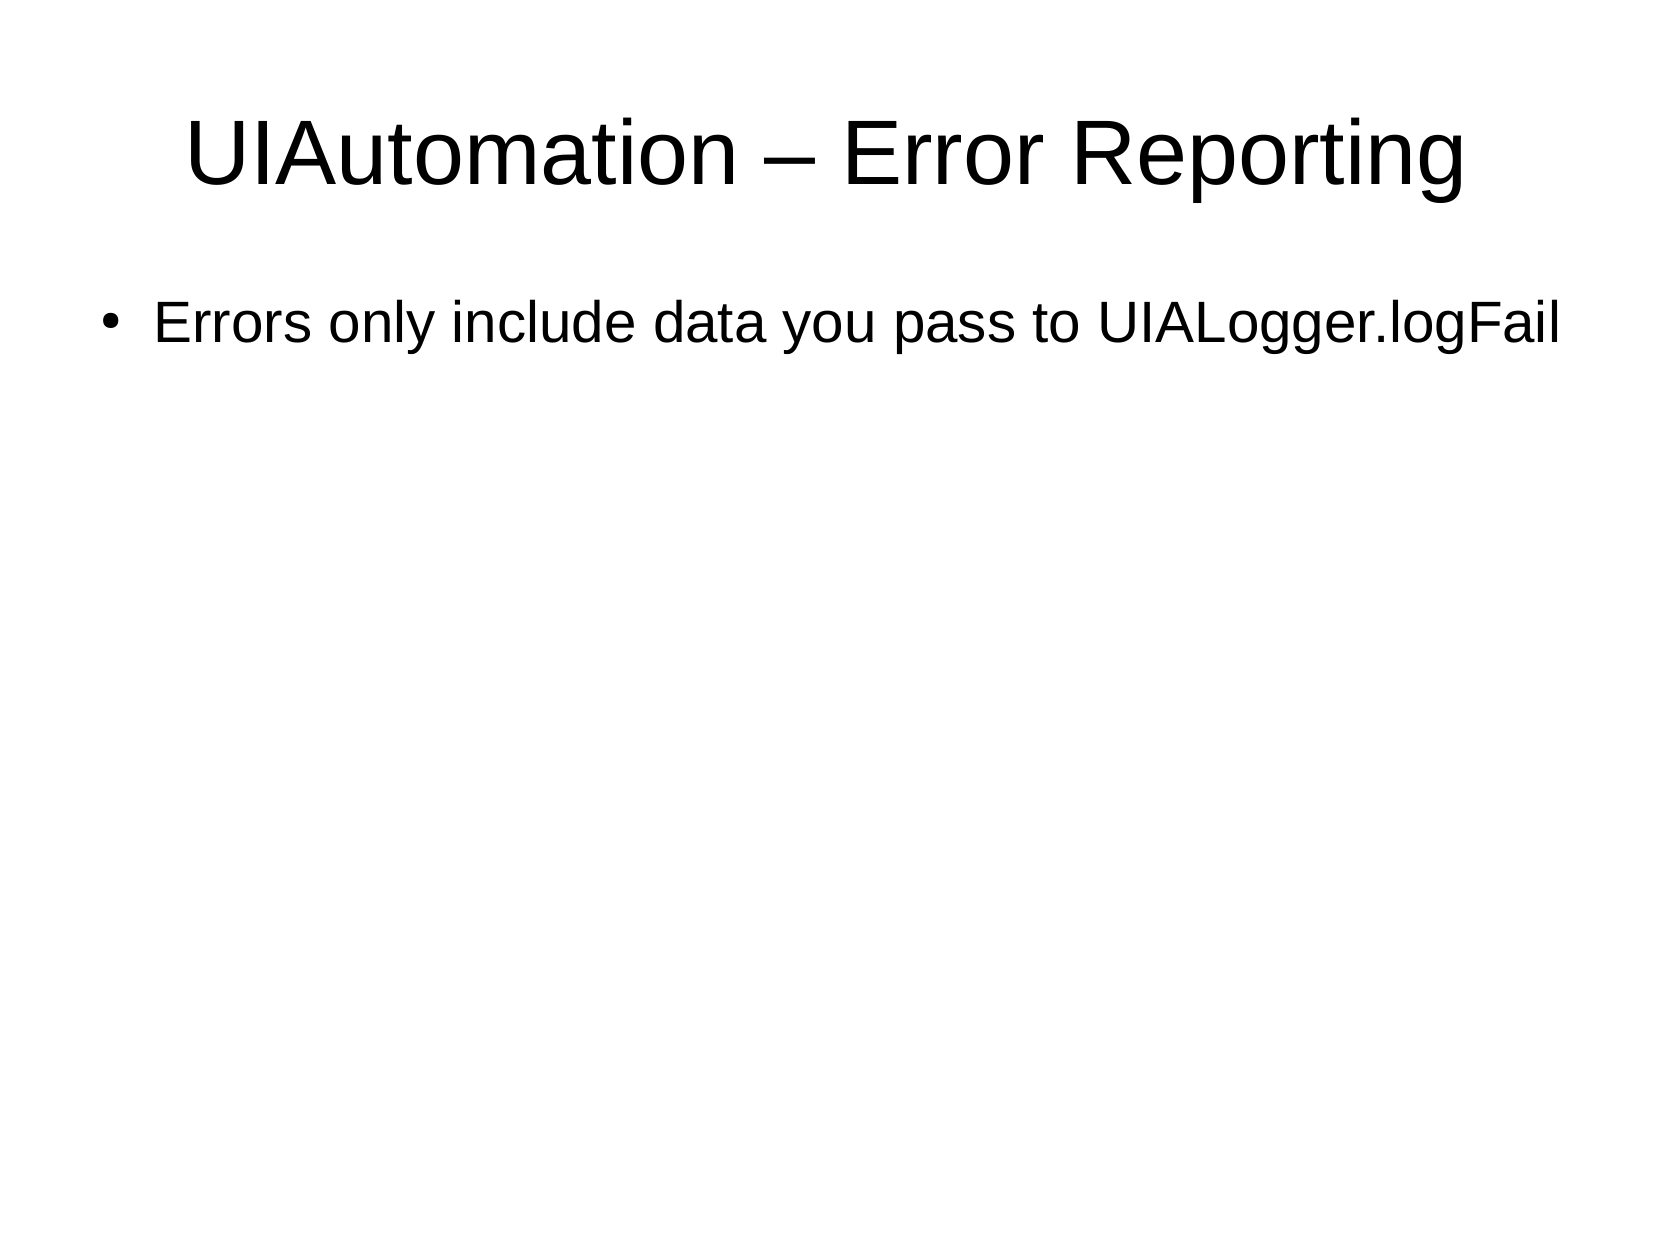

# UIAutomation – Error Reporting
Errors only include data you pass to UIALogger.logFail